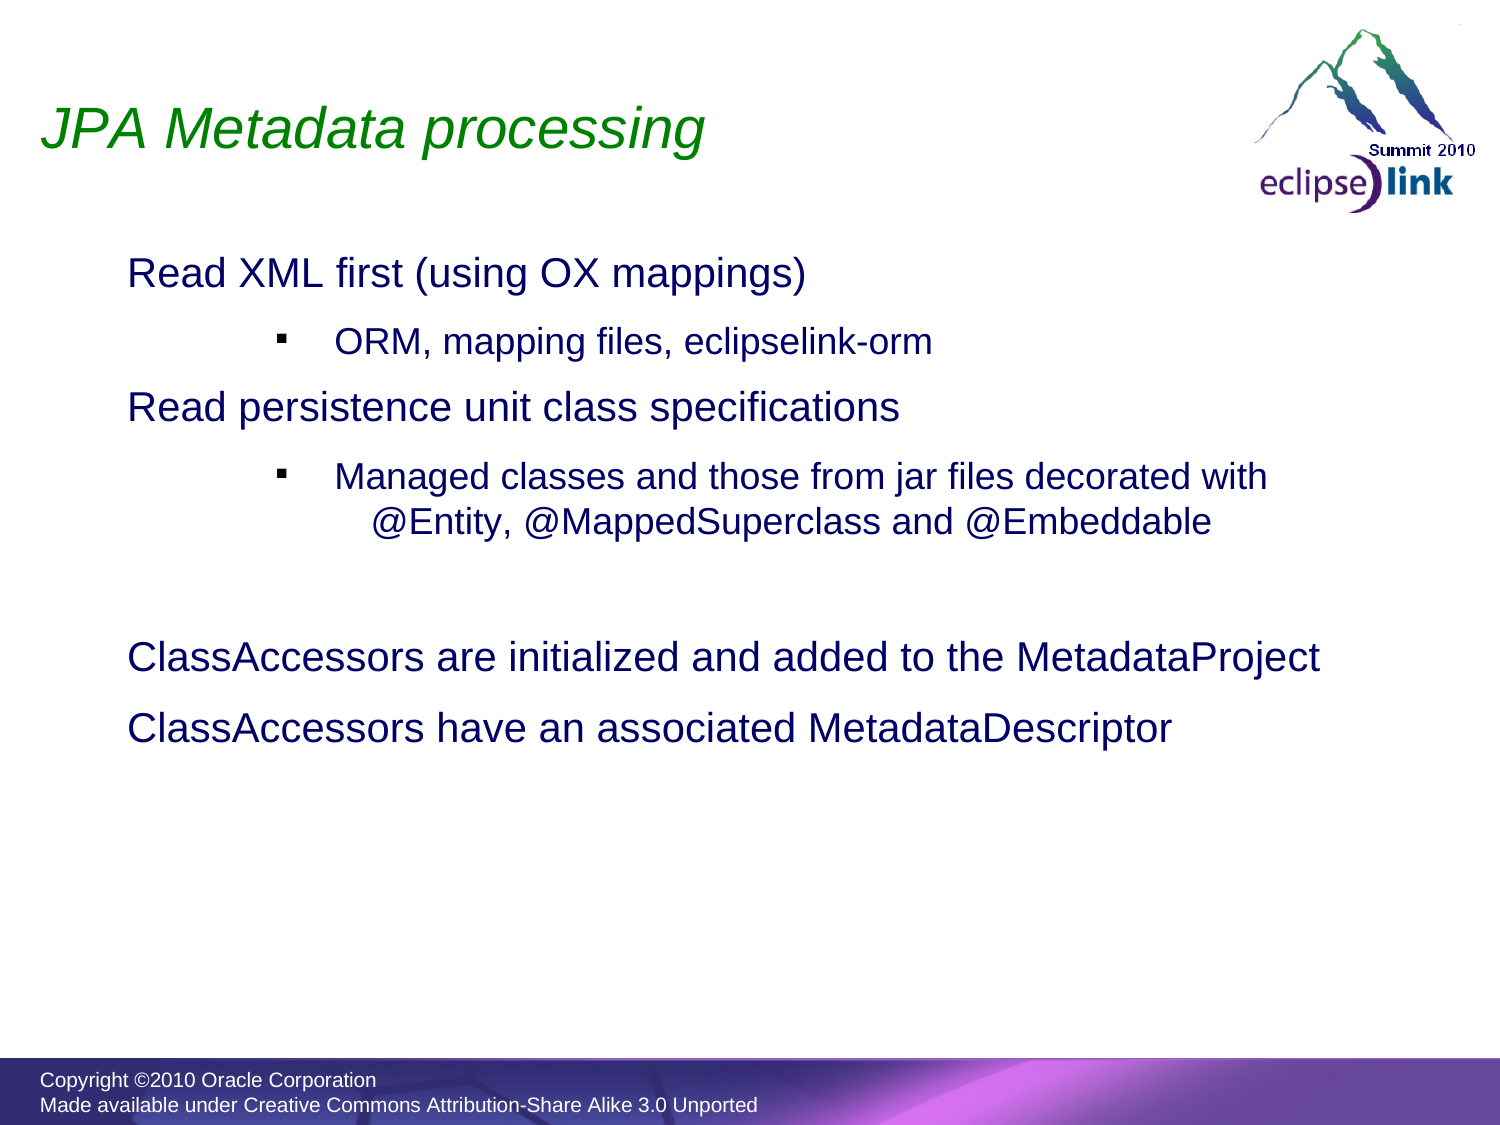

# JPA Metadata processing
Read XML first (using OX mappings)
 ORM, mapping files, eclipselink-orm
Read persistence unit class specifications
 Managed classes and those from jar files decorated with @Entity, @MappedSuperclass and @Embeddable
ClassAccessors are initialized and added to the MetadataProject
ClassAccessors have an associated MetadataDescriptor